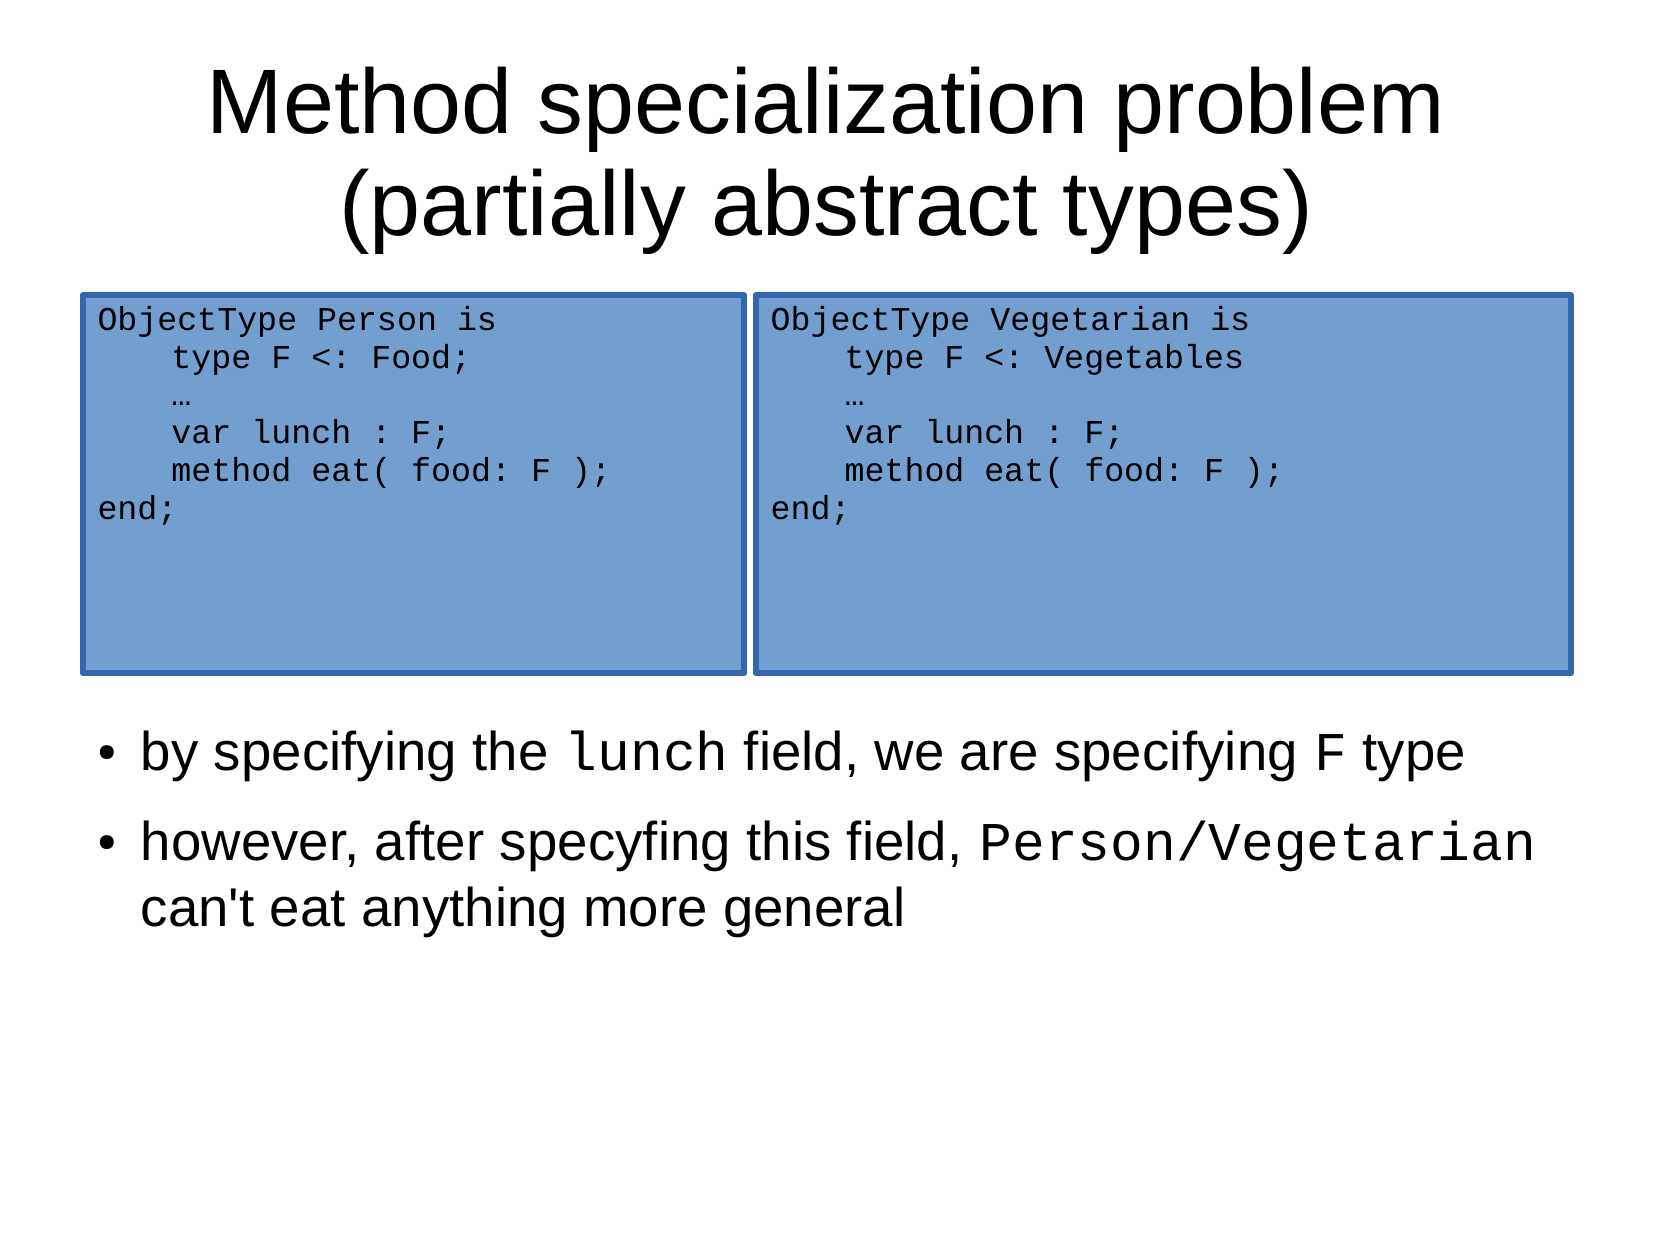

# Method specialization problem (partially abstract types)
ObjectType Person is
	type F <: Food;
	…
	var lunch : F;
	method eat( food: F );
end;
ObjectType Vegetarian is
	type F <: Vegetables
	…
	var lunch : F;
	method eat( food: F );
end;
by specifying the lunch field, we are specifying F type
however, after specyfing this field, Person/Vegetarian can't eat anything more general